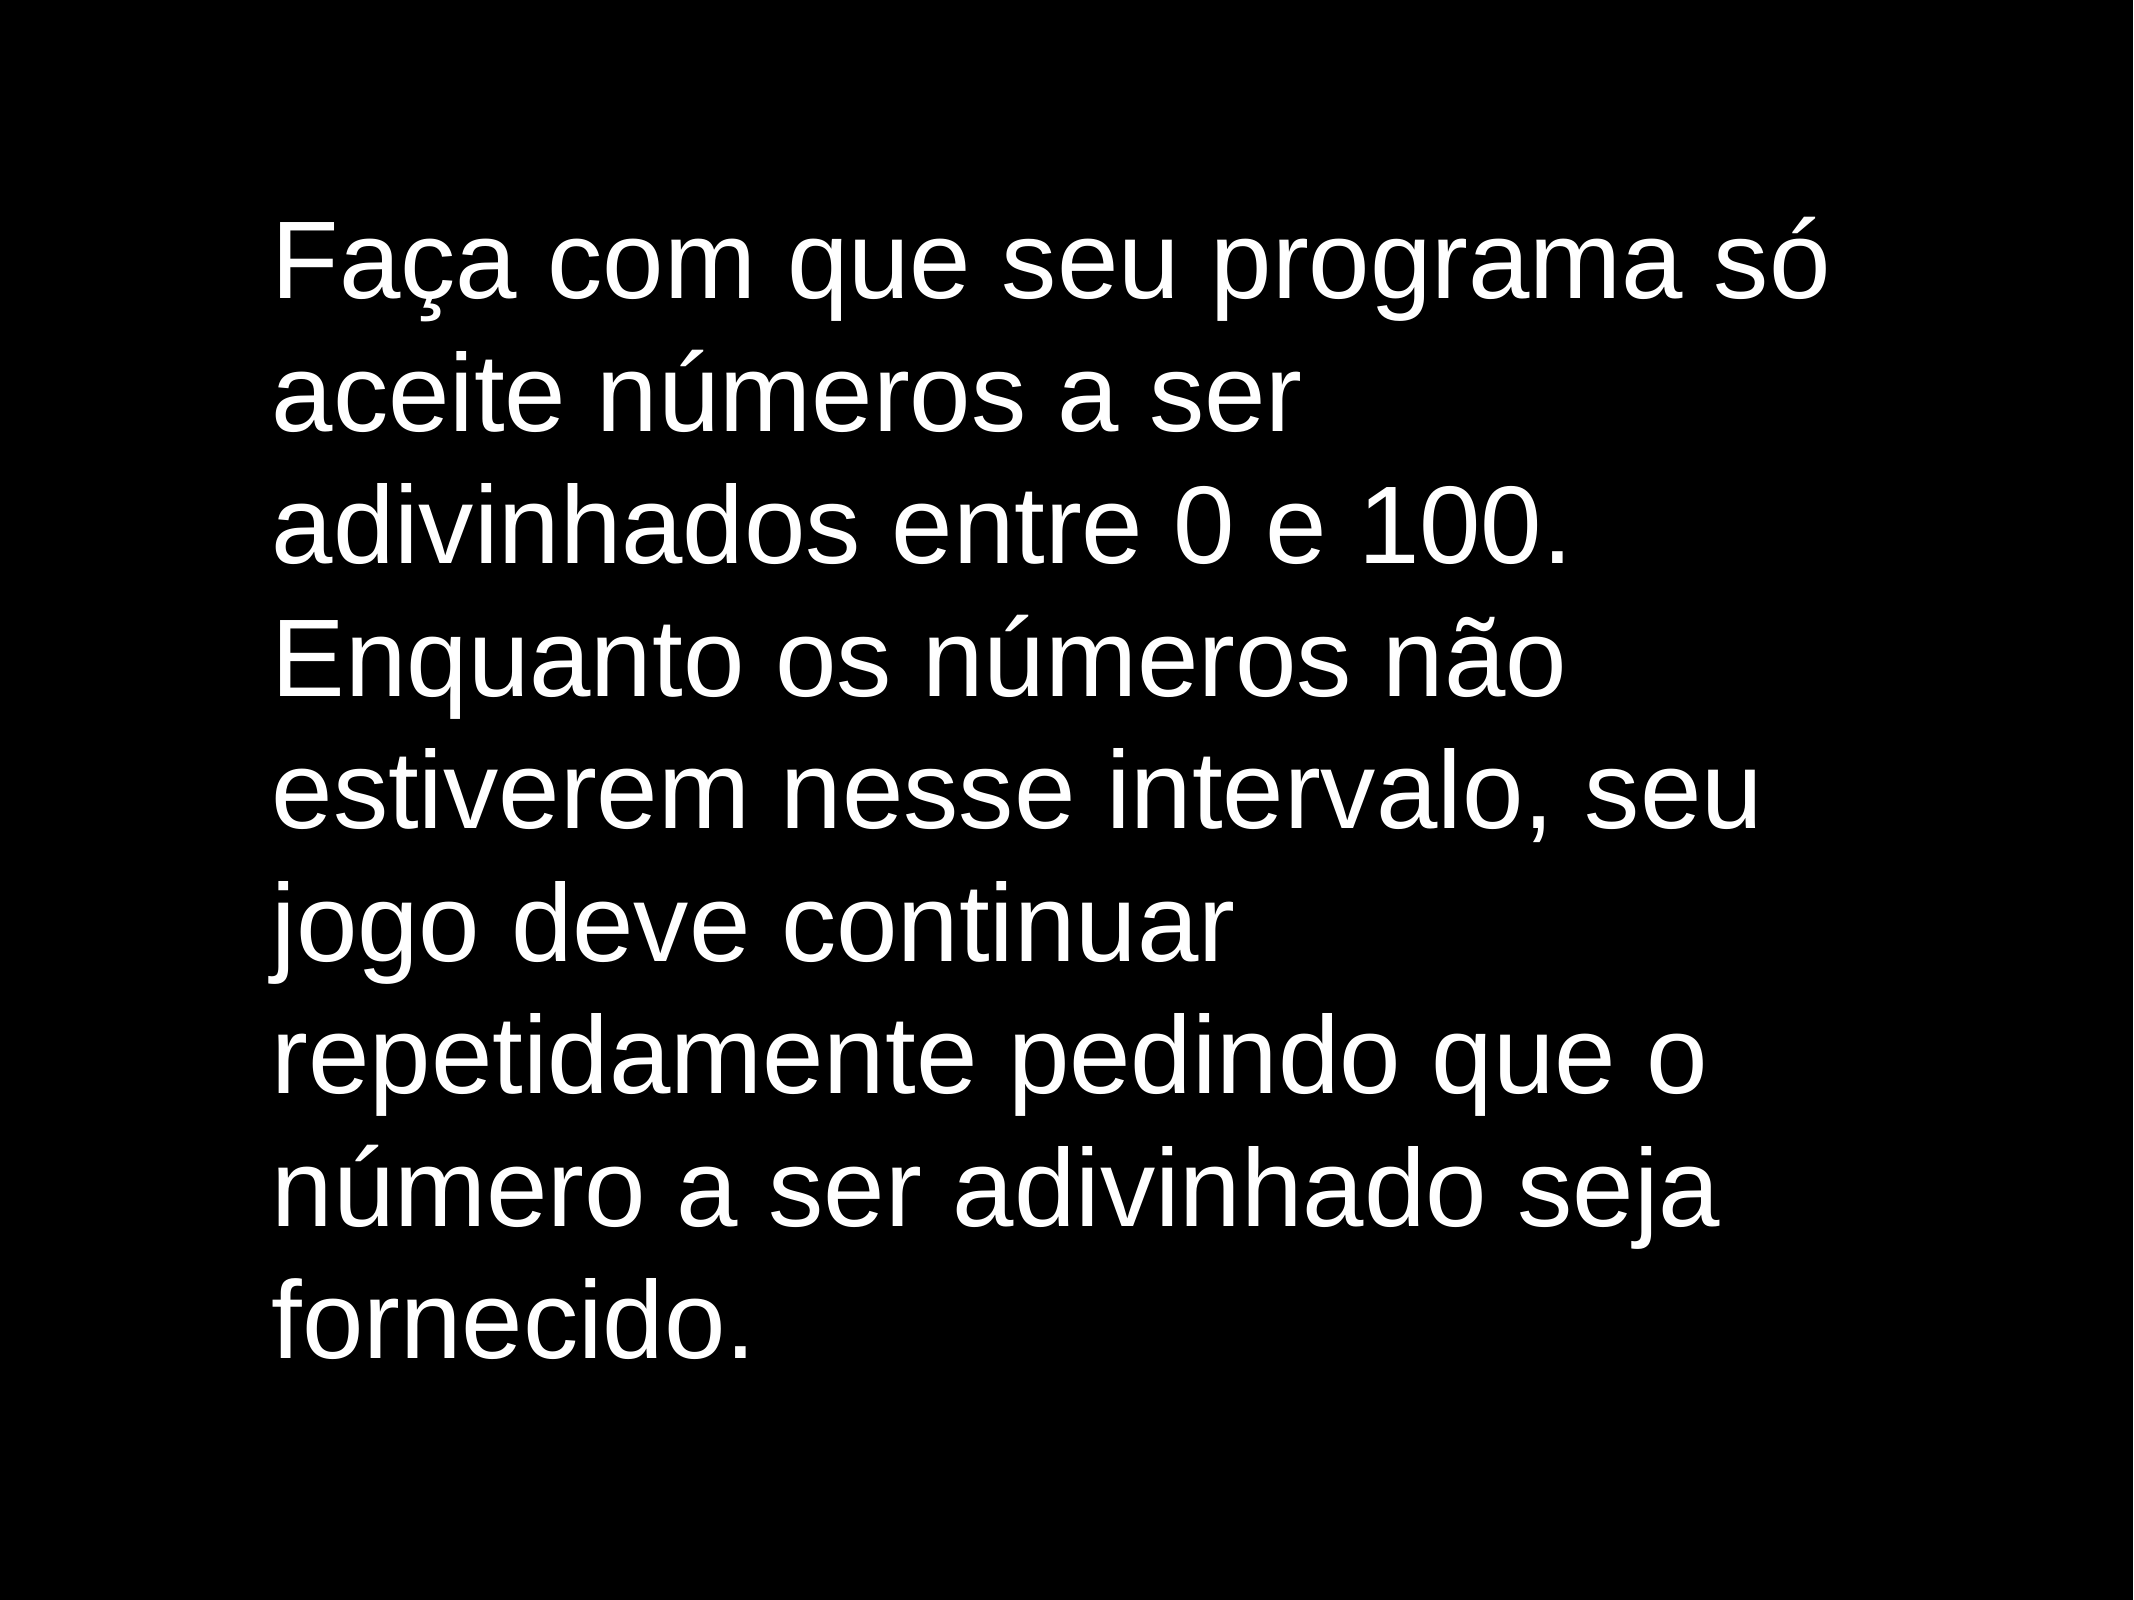

# Faça com que seu programa só aceite números a ser adivinhados entre 0 e 100. Enquanto os números não estiverem nesse intervalo, seu jogo deve continuar repetidamente pedindo que o número a ser adivinhado seja fornecido.